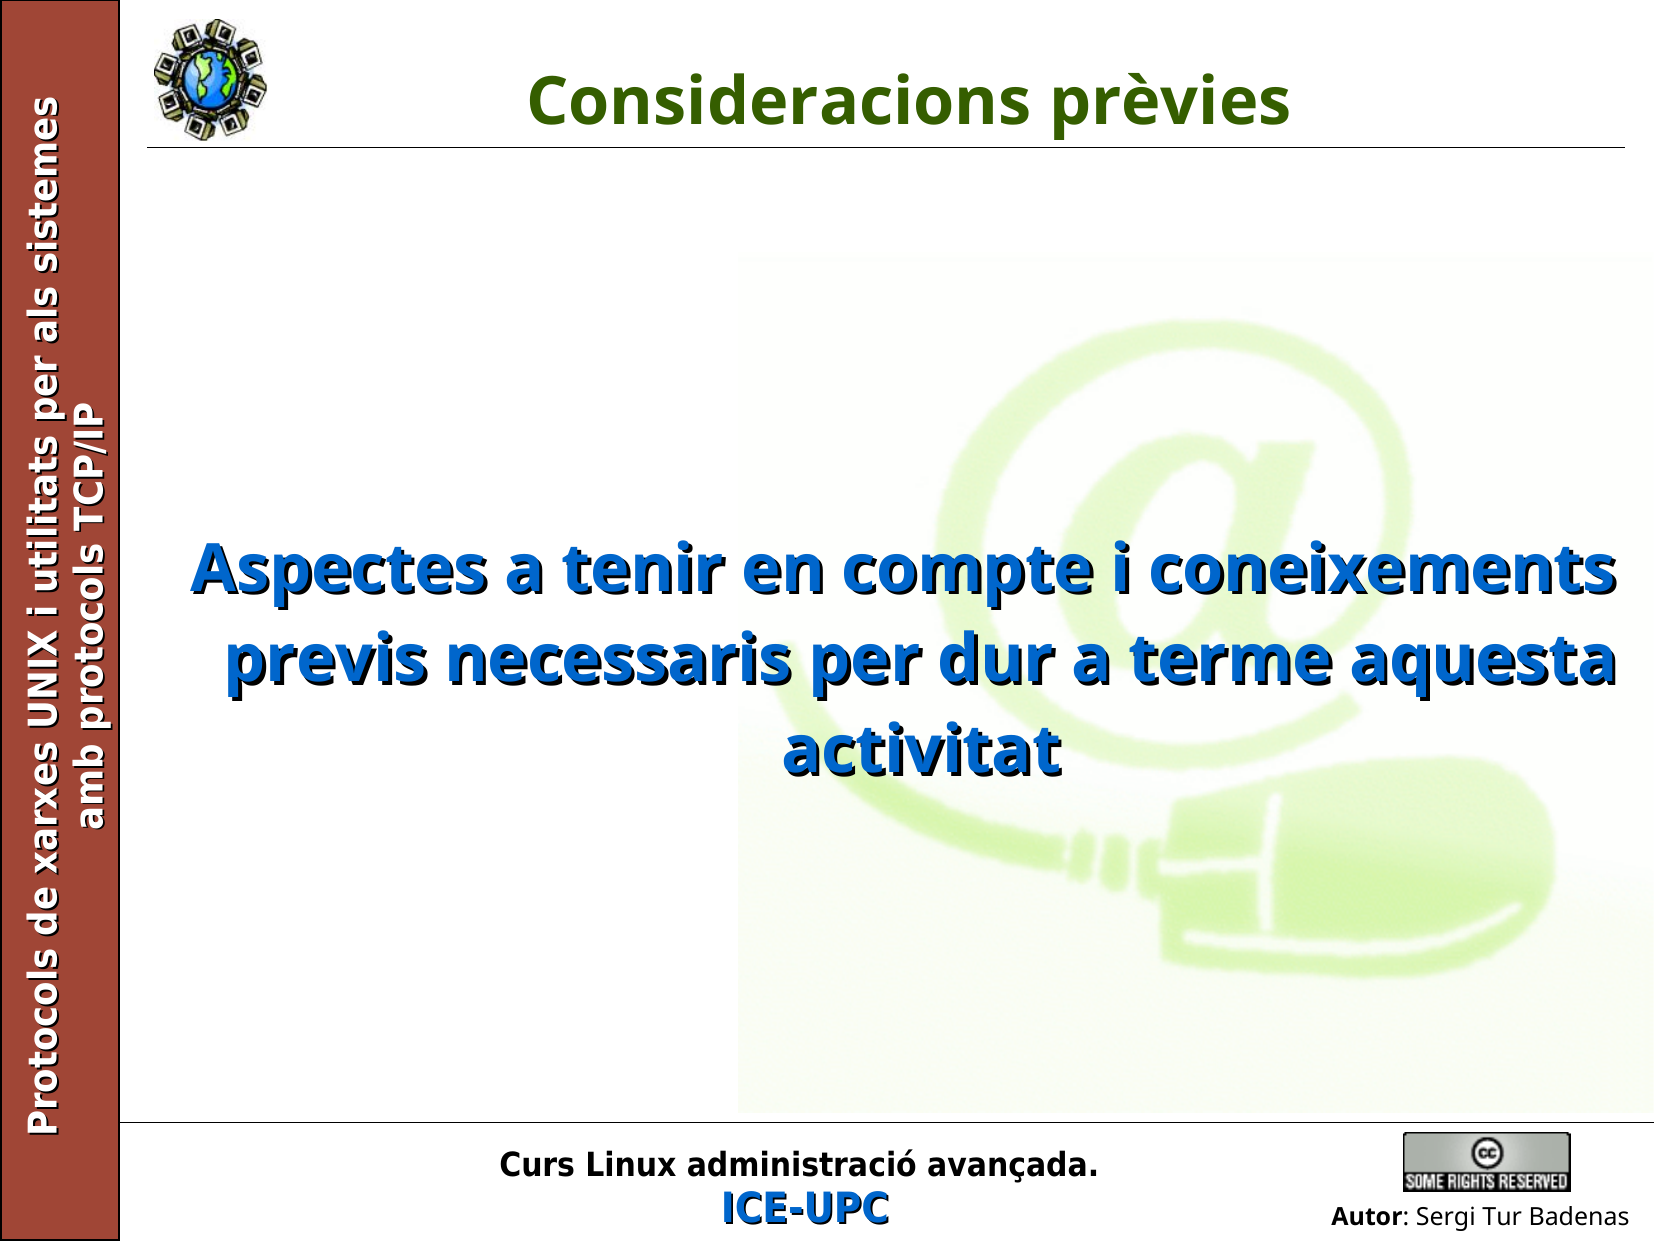

# Consideracions prèvies
Aspectes a tenir en compte i coneixements previs necessaris per dur a terme aquesta activitat